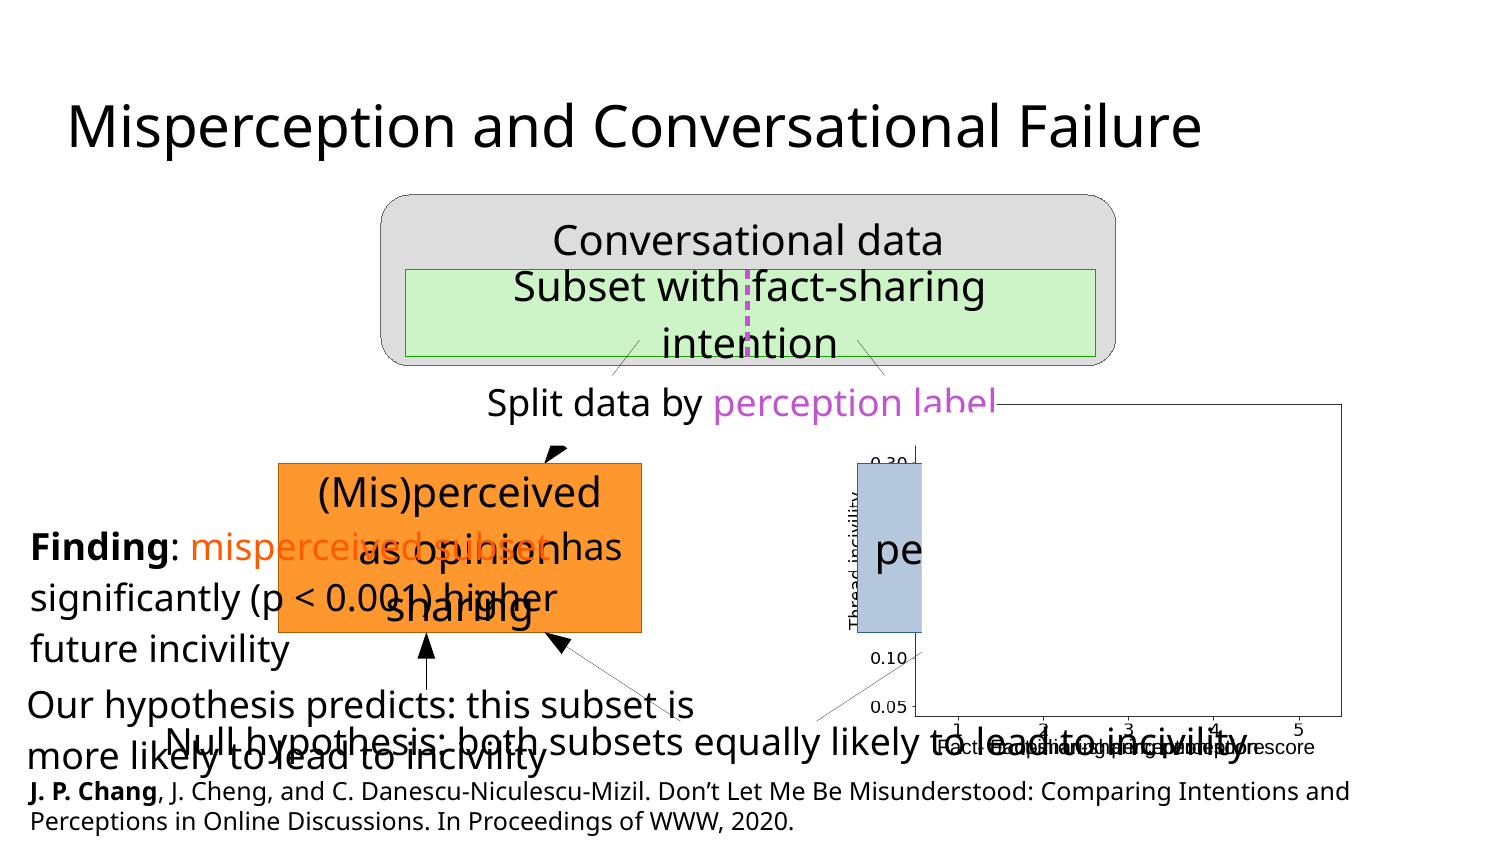

# Misperception and Conversational Failure
Conversational data
Subset with fact-sharing intention
Split data by perception label
(Mis)perceived as opinion sharing
(Correctly) perceived as fact sharing
Our hypothesis predicts: this subset is more likely to lead to incivility
Finding: misperceived subset has significantly (p < 0.001) higher future incivility
Null hypothesis: both subsets equally likely to lead to incivility
Fact-sharing perception score
Fact- or opinion-sharing perception score
J. P. Chang, J. Cheng, and C. Danescu-Niculescu-Mizil. Don’t Let Me Be Misunderstood: Comparing Intentions and Perceptions in Online Discussions. In Proceedings of WWW, 2020.